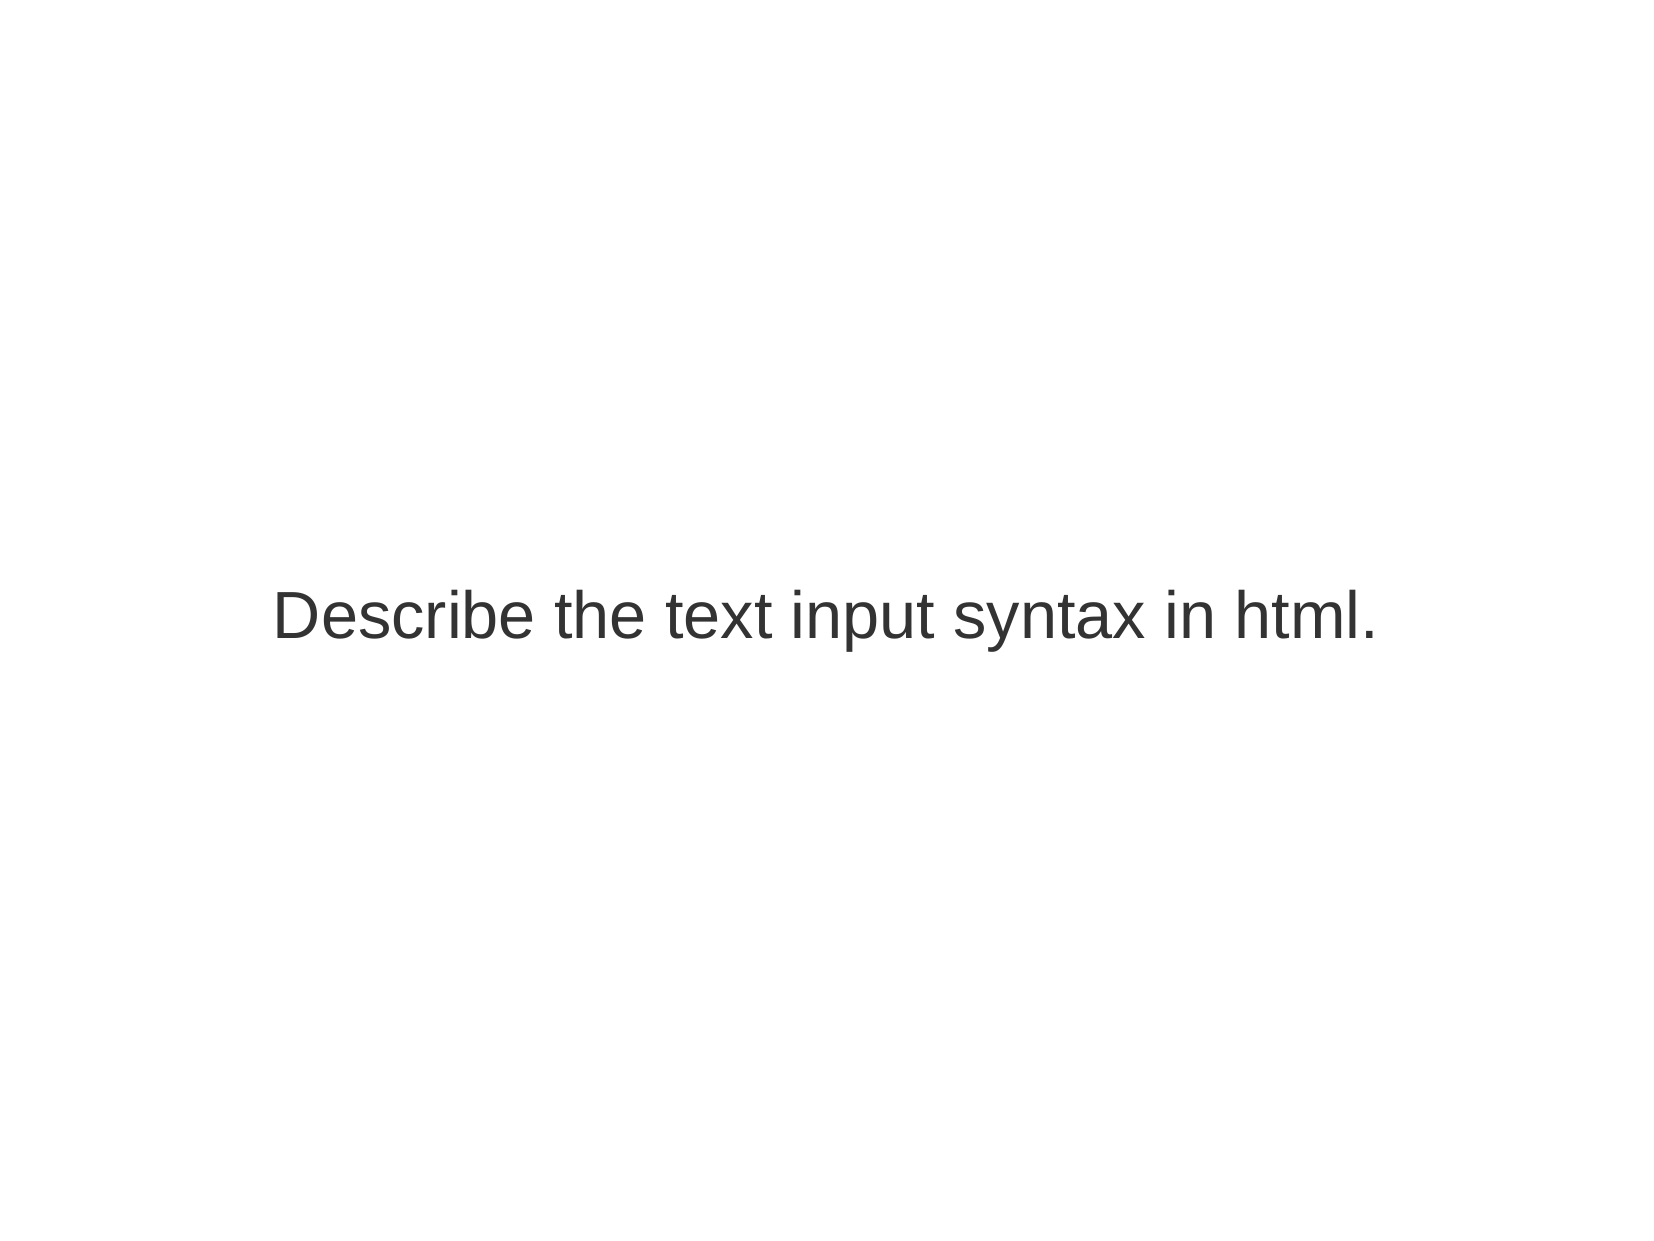

# Describe the text input syntax in html.